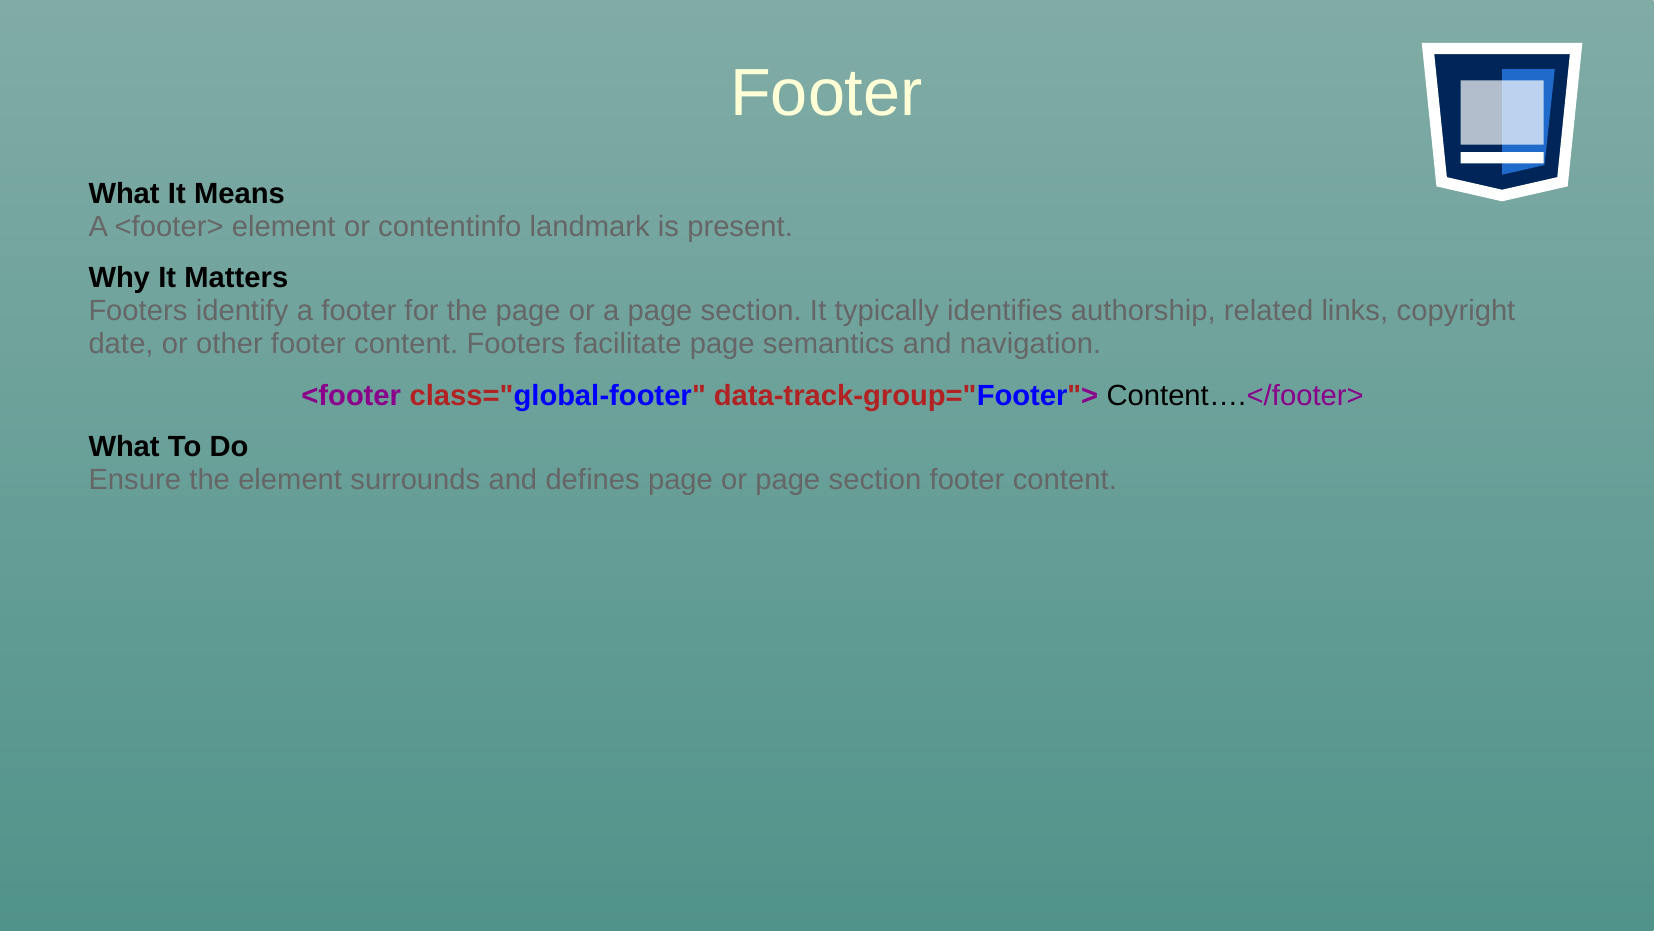

# Footer
What It Means
A <footer> element or contentinfo landmark is present.
Why It Matters
Footers identify a footer for the page or a page section. It typically identifies authorship, related links, copyright date, or other footer content. Footers facilitate page semantics and navigation.
<footer class="global-footer" data-track-group="Footer"> Content….</footer>
What To Do
Ensure the element surrounds and defines page or page section footer content.